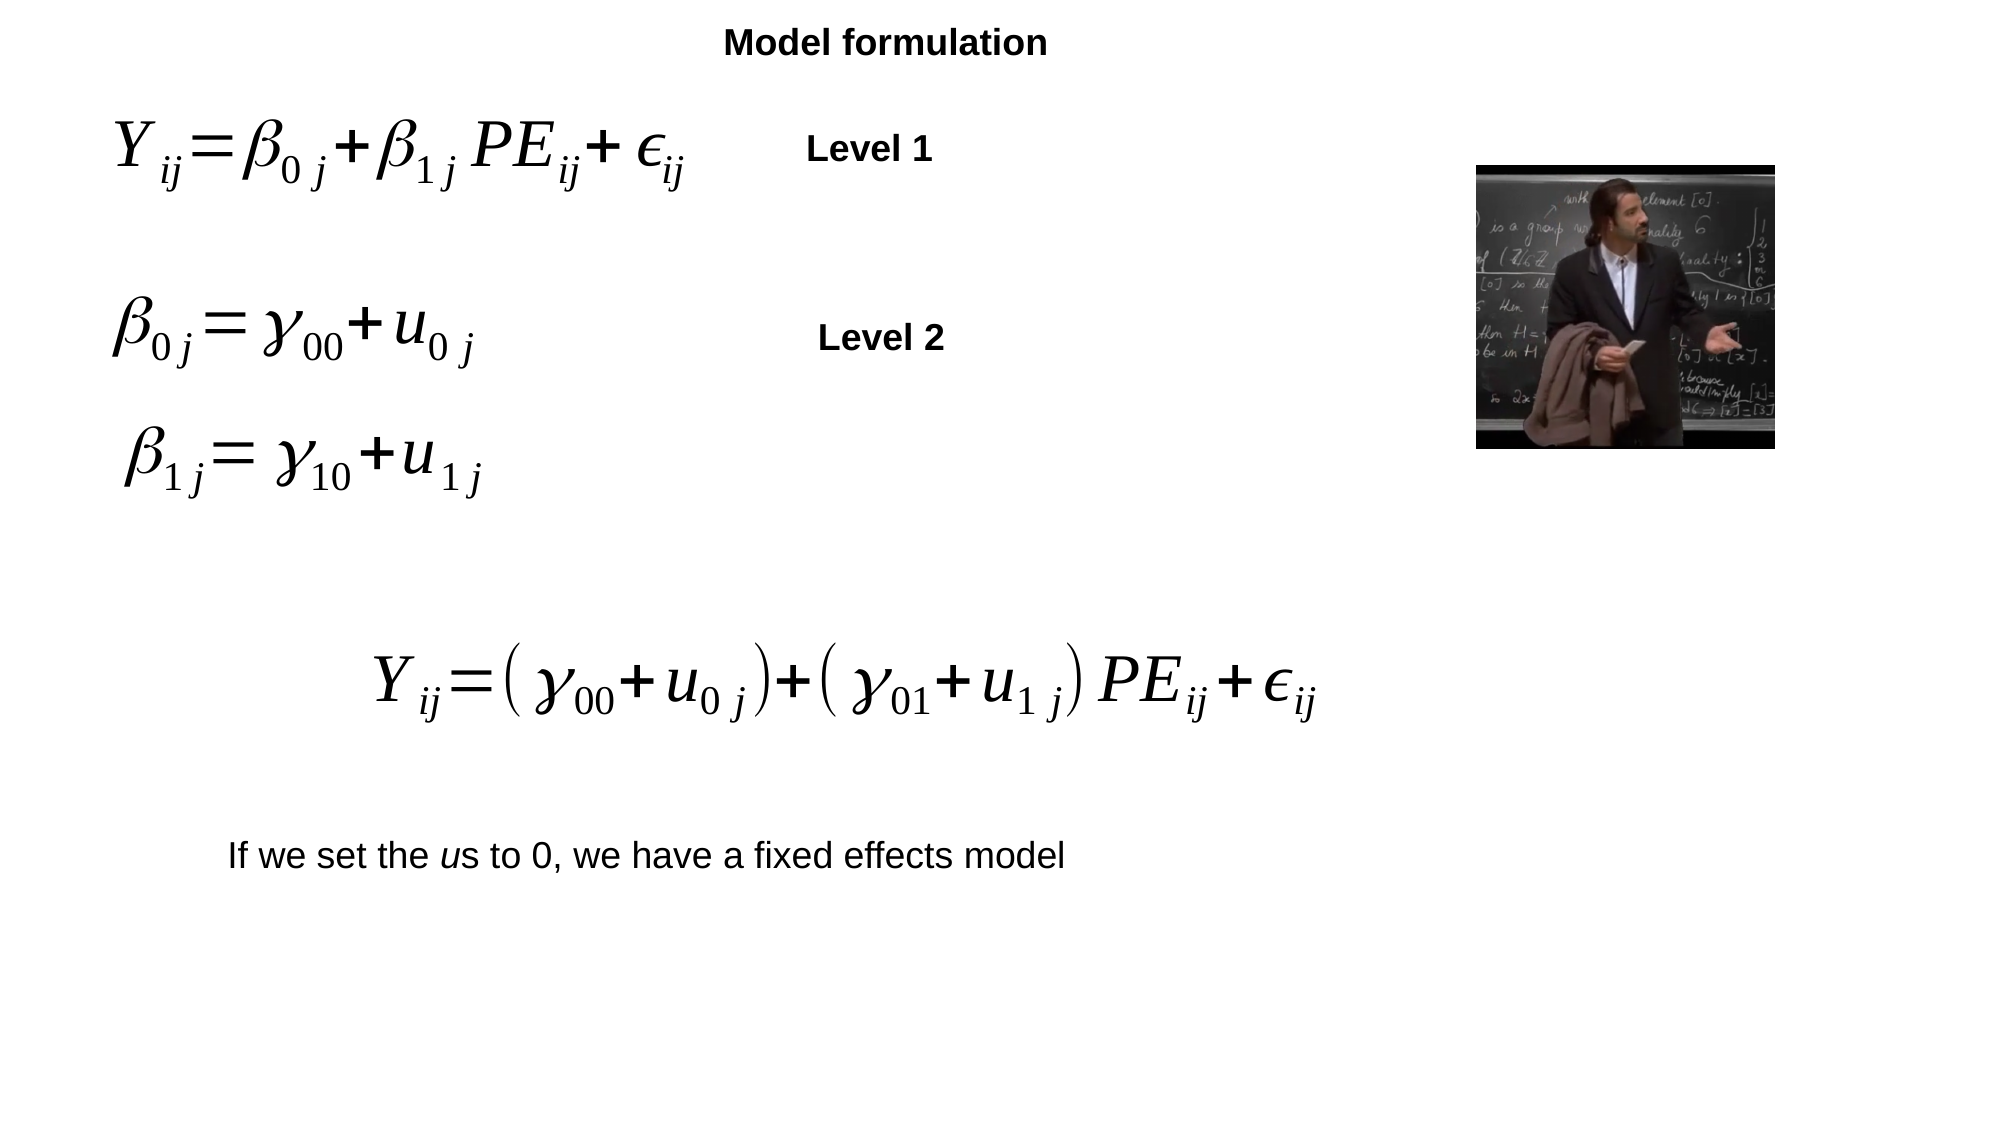

Model formulation
Level 1
Level 2
If we set the us to 0, we have a fixed effects model